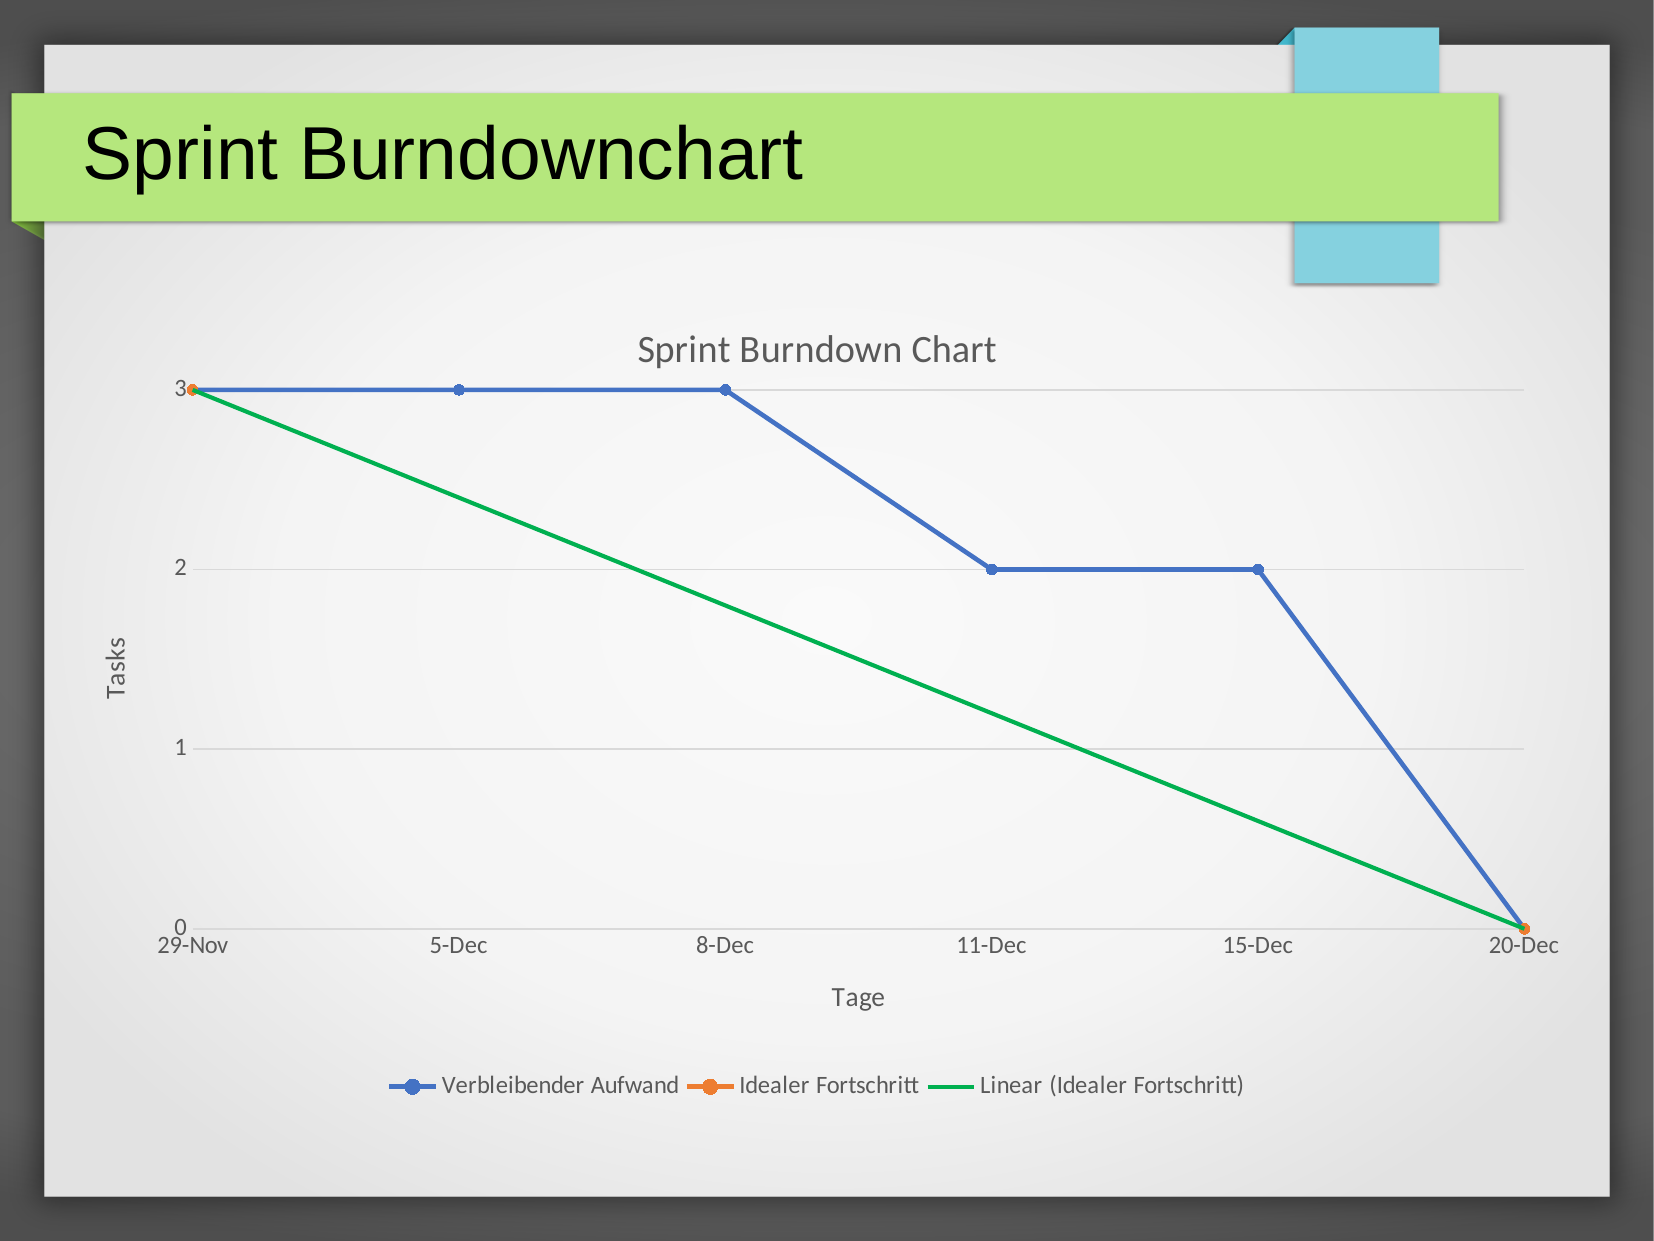

# Sprint Burndownchart
### Chart: Sprint Burndown Chart
| Category | Verbleibender Aufwand | Idealer Fortschritt |
|---|---|---|
| 29-Nov | 3.0 | 3.0 |
| 5-Dec | 3.0 | None |
| 8-Dec | 3.0 | None |
| 11-Dec | 2.0 | None |
| 15-Dec | 2.0 | None |
| 20-Dec | 0.0 | 0.0 |